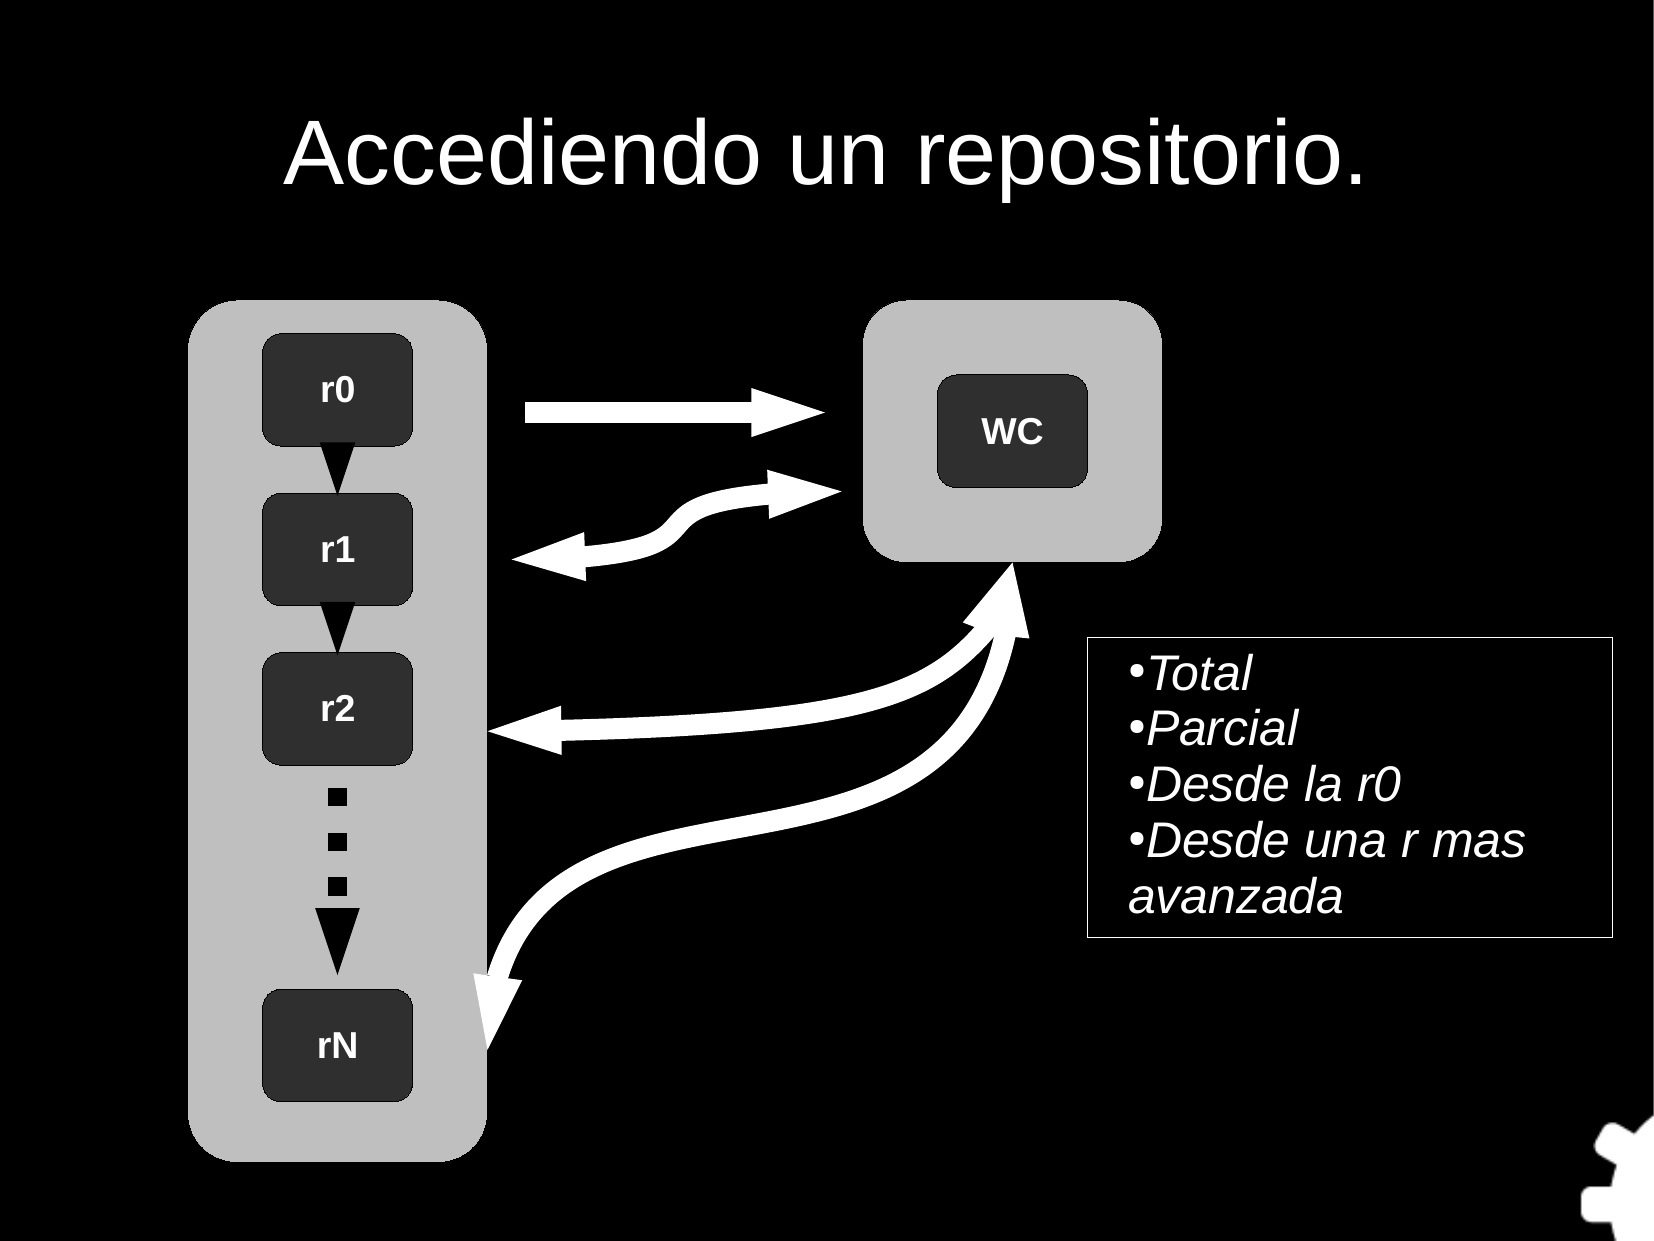

# Accediendo un repositorio.
r0
WC
r1
Total
Parcial
Desde la r0
Desde una r mas avanzada
r2
rN